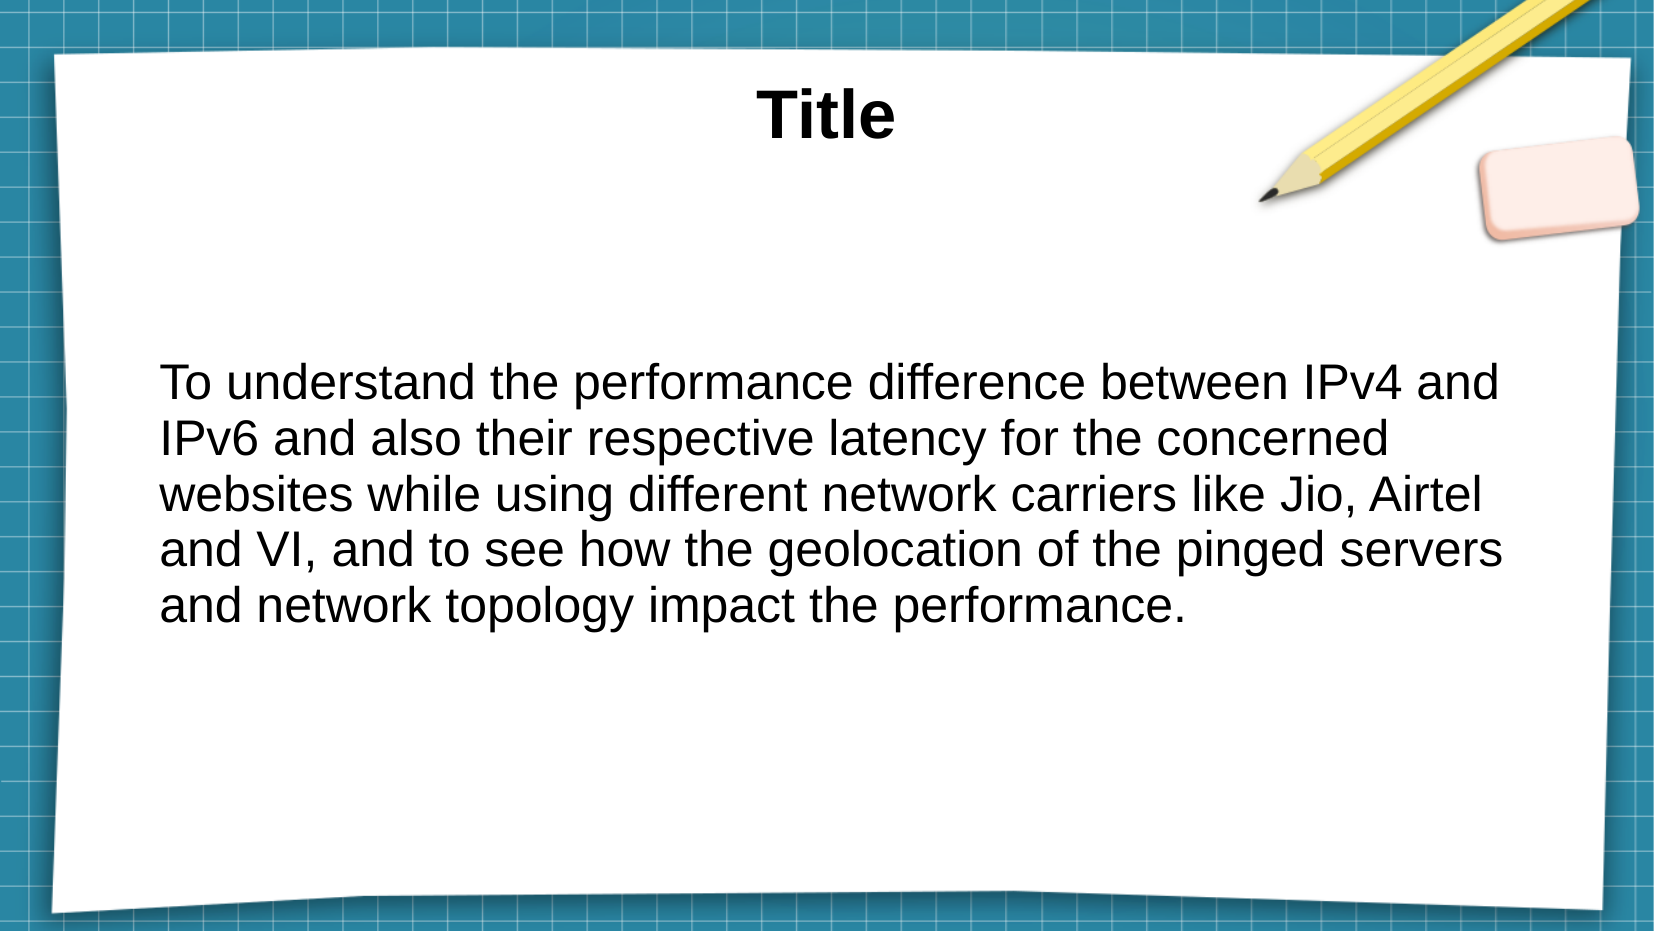

# Title
To understand the performance difference between IPv4 and IPv6 and also their respective latency for the concerned websites while using different network carriers like Jio, Airtel and VI, and to see how the geolocation of the pinged servers and network topology impact the performance.